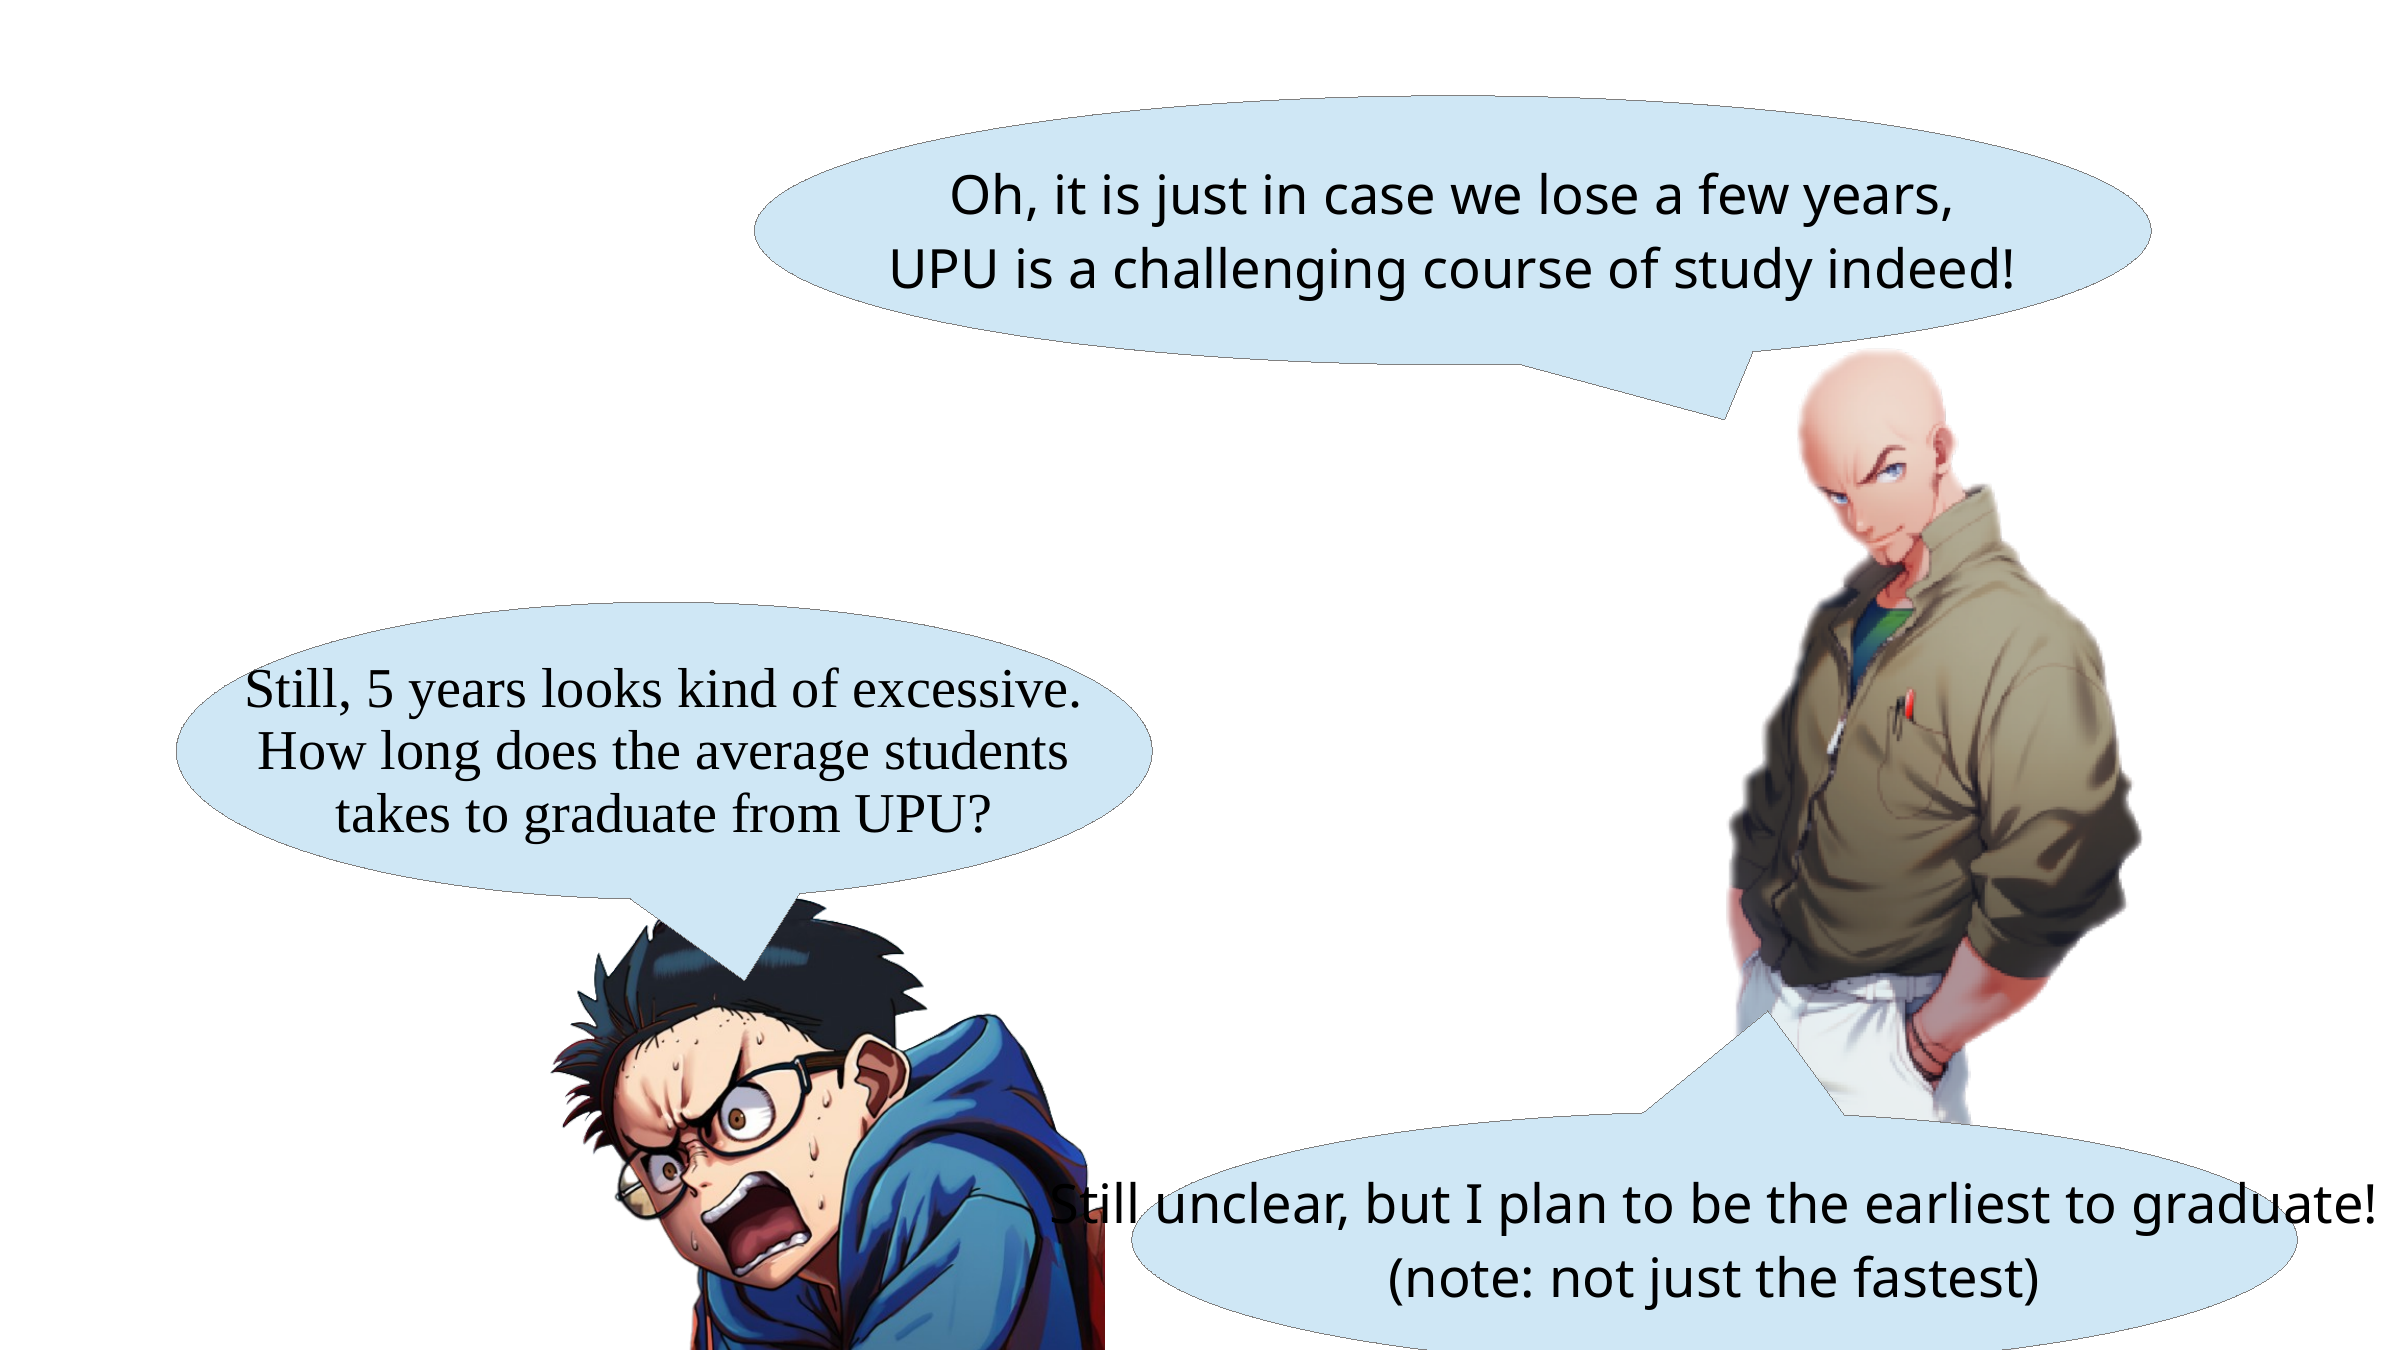

Oh, it is just in case we lose a few years,
UPU is a challenging course of study indeed!
Still, 5 years looks kind of excessive.
How long does the average students
takes to graduate from UPU?
Still unclear, but I plan to be the earliest to graduate!
(note: not just the fastest)